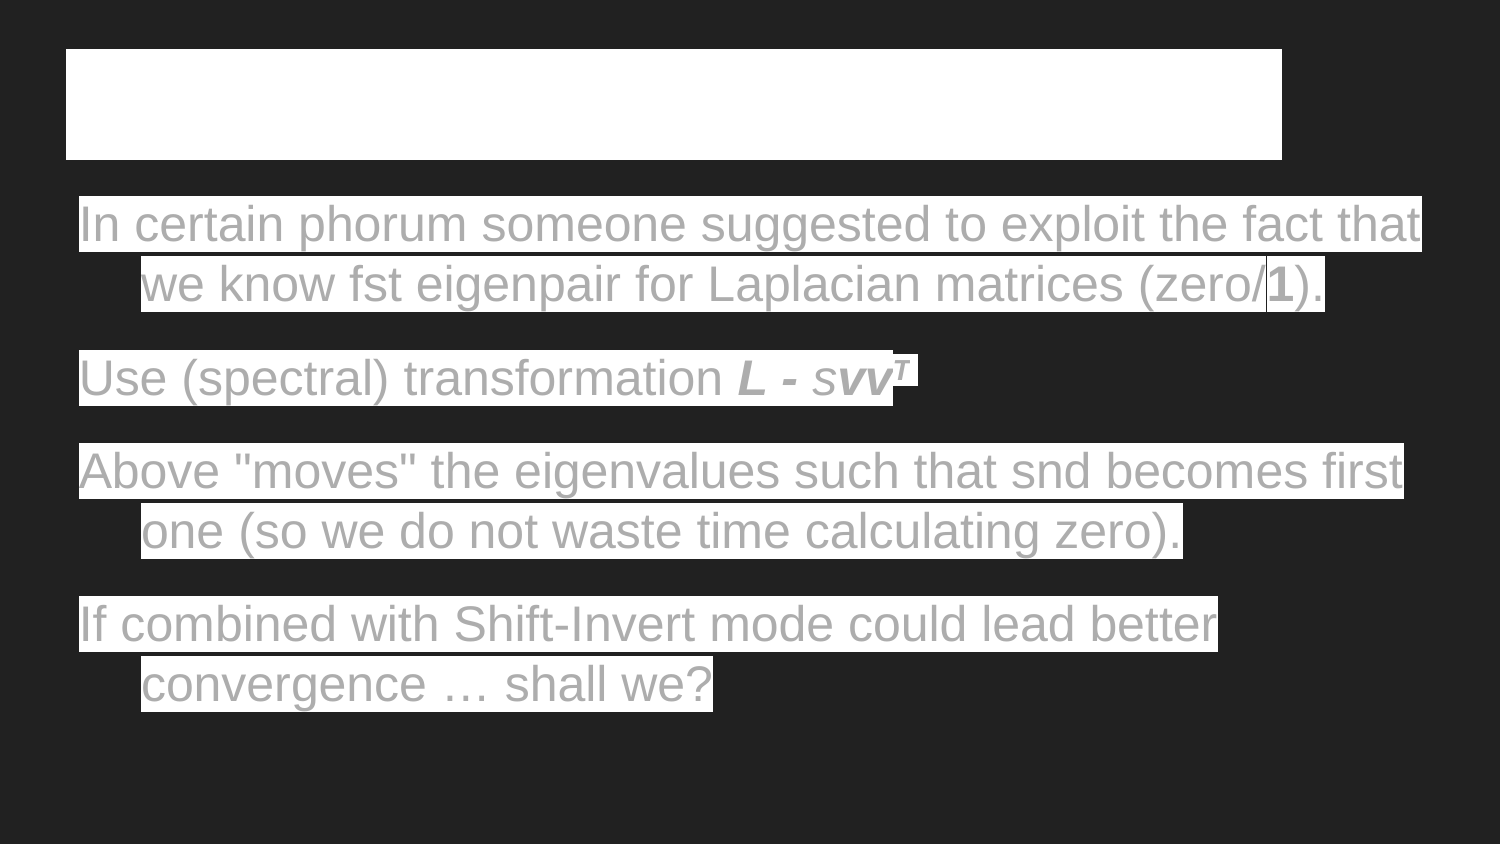

# Idea5: exploit the Laplacian
In certain phorum someone suggested to exploit the fact that we know fst eigenpair for Laplacian matrices (zero/1).
Use (spectral) transformation L - svvT
Above "moves" the eigenvalues such that snd becomes first one (so we do not waste time calculating zero).
If combined with Shift-Invert mode could lead better convergence … shall we?